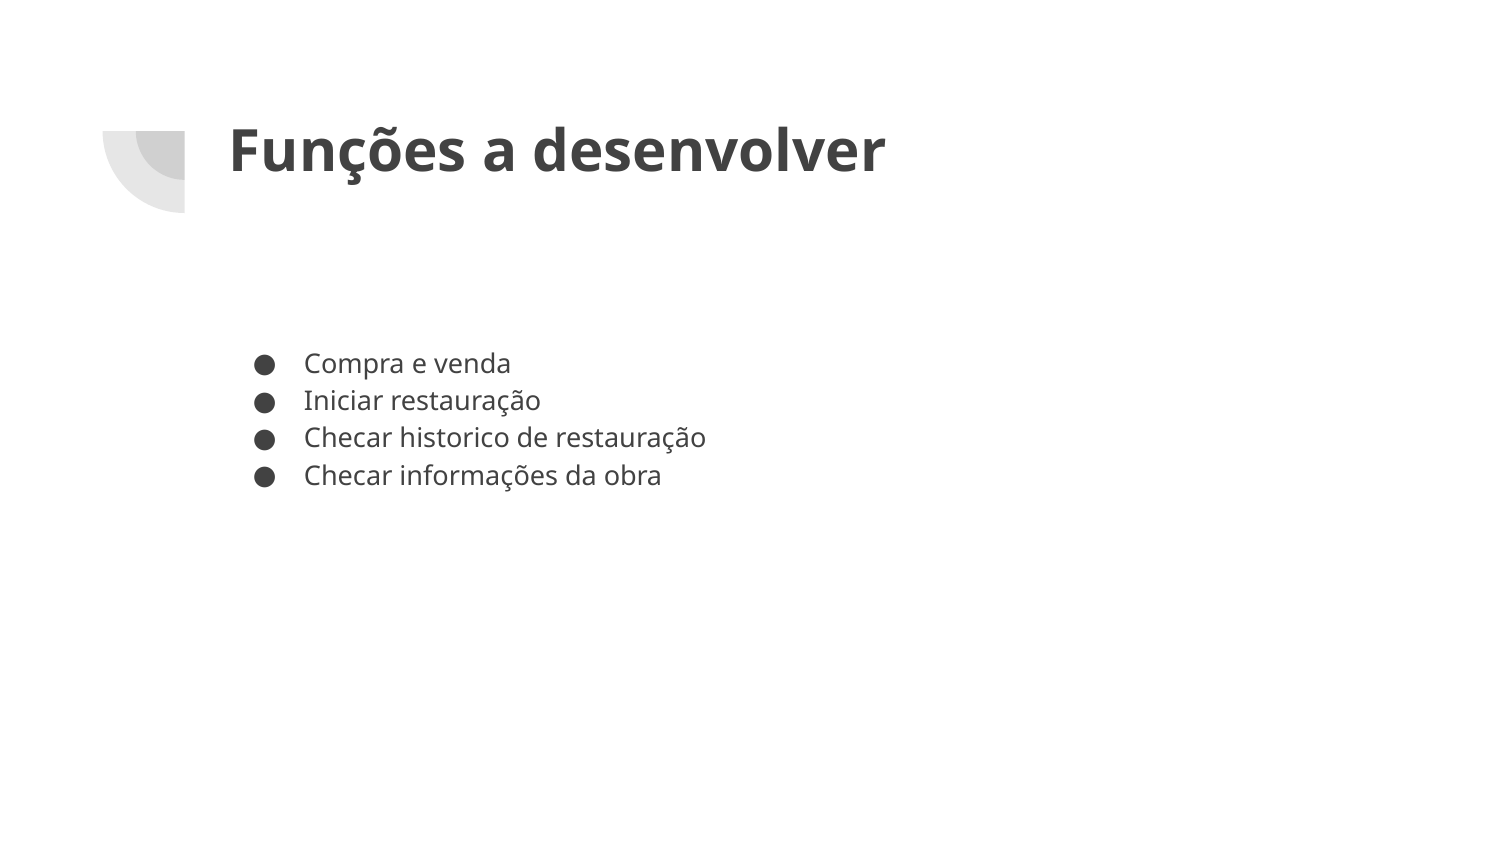

# Funções a desenvolver
Compra e venda
Iniciar restauração
Checar historico de restauração
Checar informações da obra